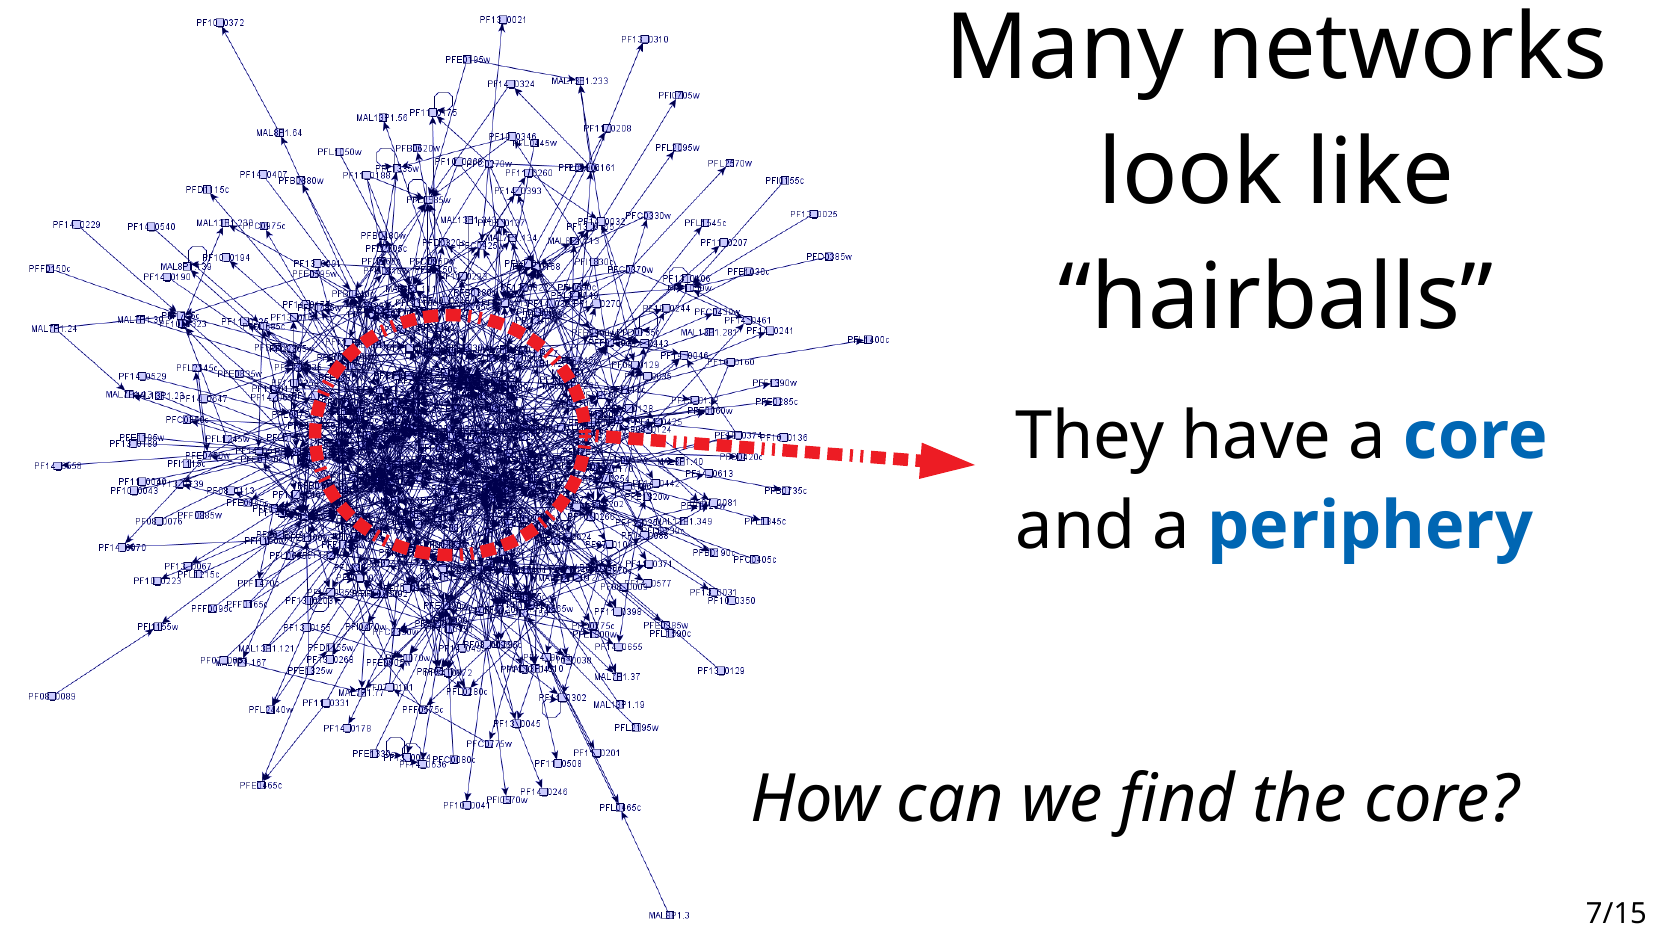

# Many networks look like “hairballs”
They have a core and a periphery
How can we find the core?
7